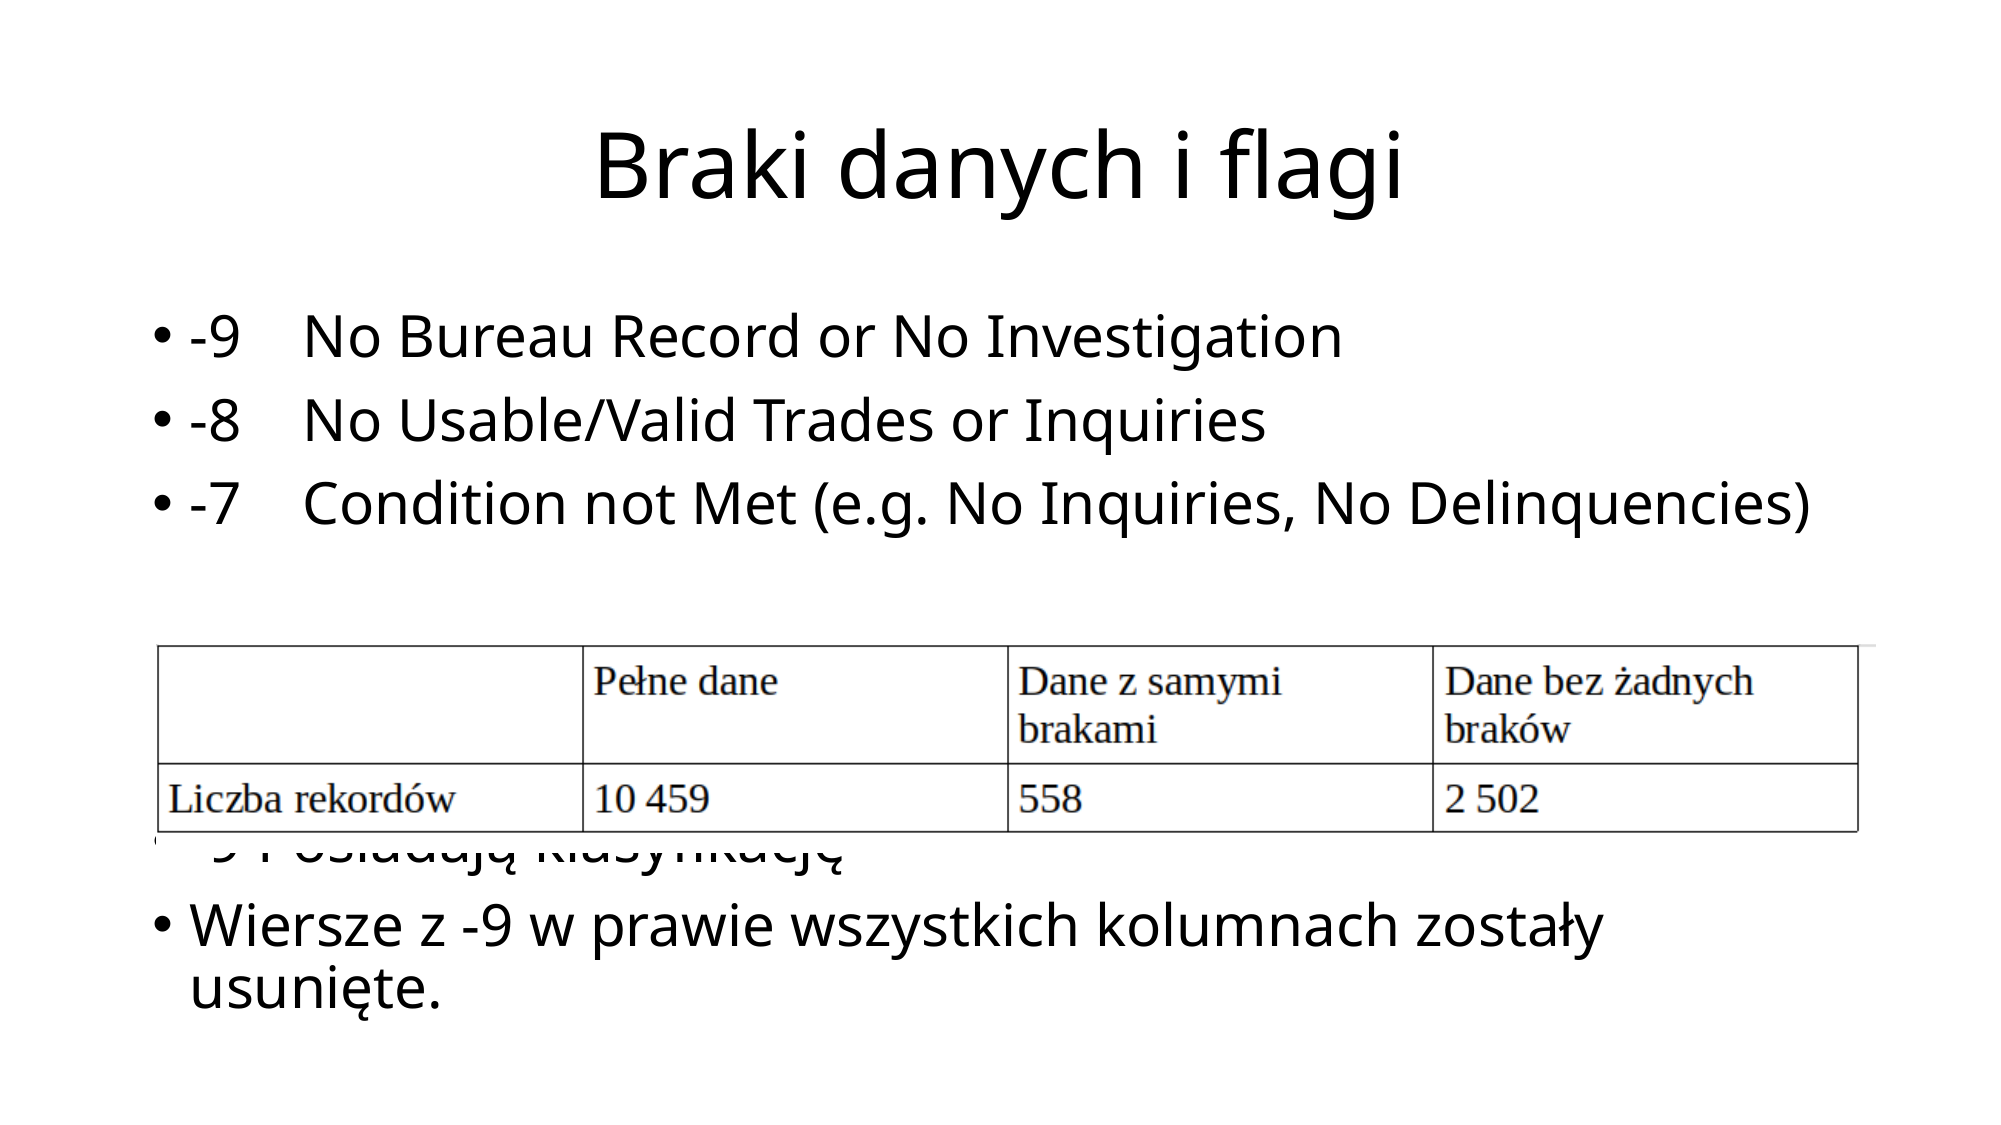

# Braki danych i flagi
-9 No Bureau Record or No Investigation
-8 No Usable/Valid Trades or Inquiries
-7 Condition not Met (e.g. No Inquiries, No Delinquencies)
-9 Posiadają klasyfikację
Wiersze z -9 w prawie wszystkich kolumnach zostały usunięte.